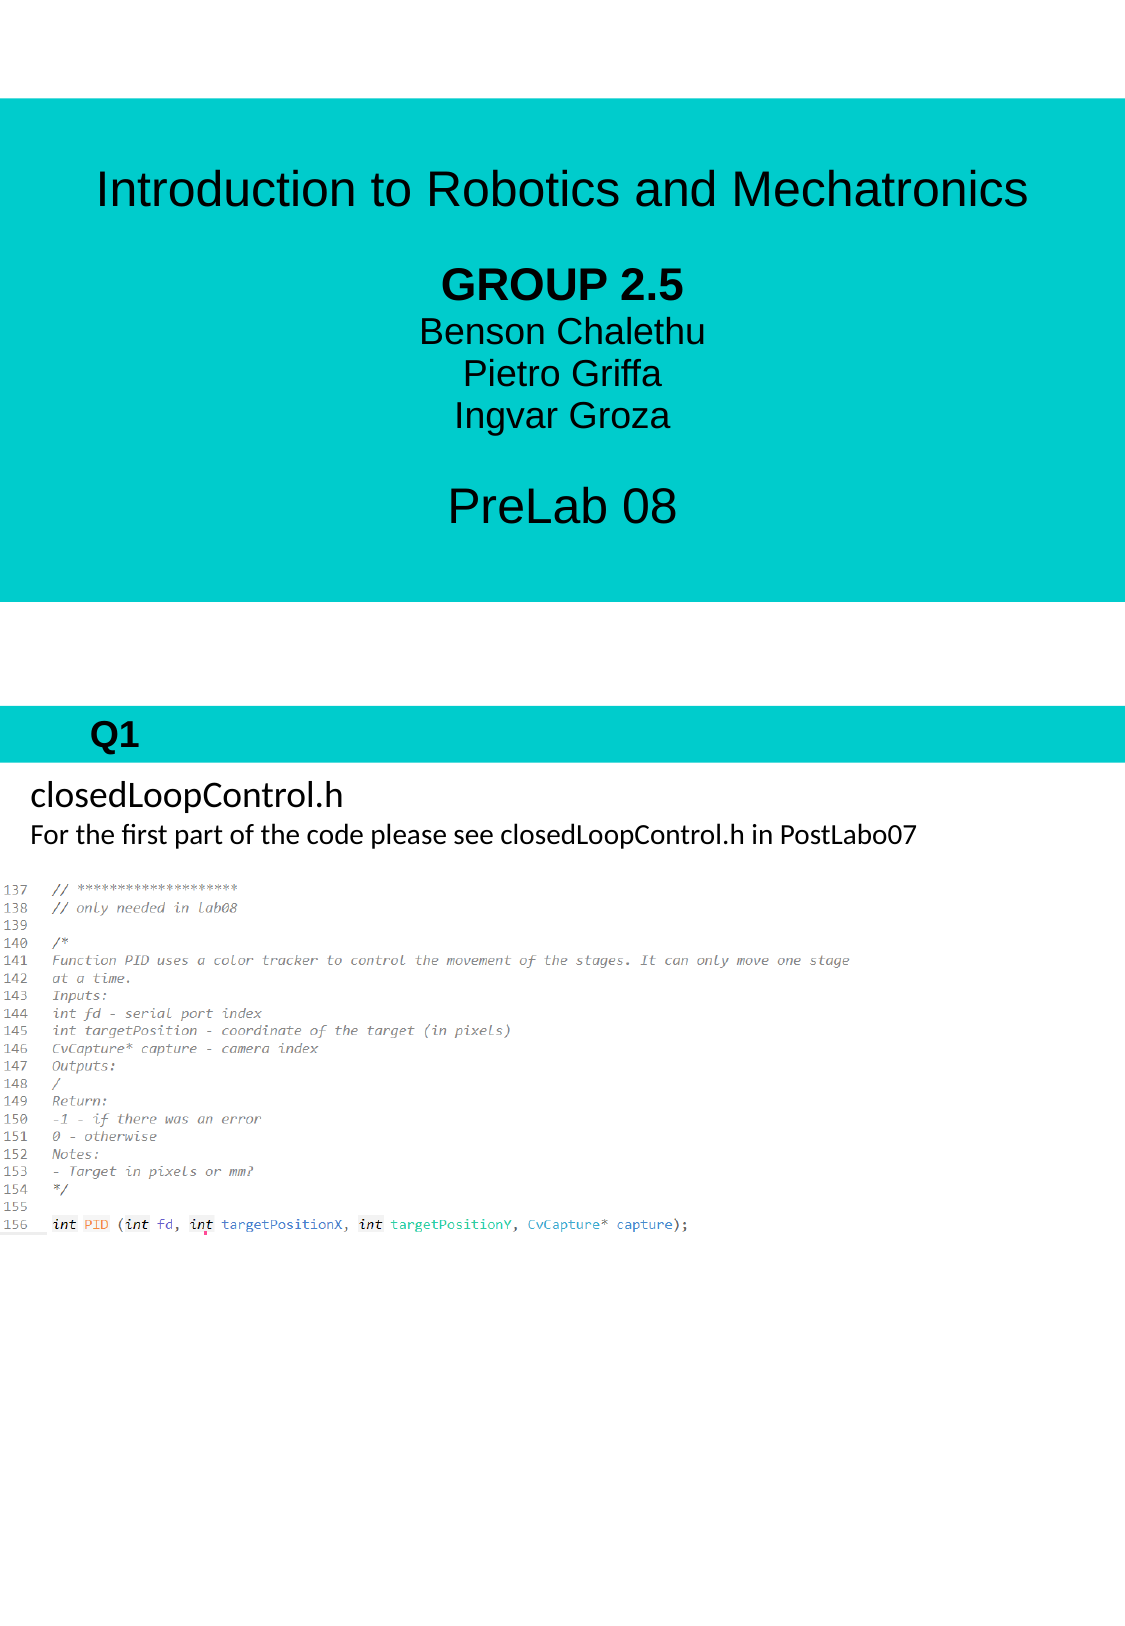

Introduction to Robotics and Mechatronics
GROUP 2.5
Benson Chalethu
Pietro Griffa
Ingvar Groza
PreLab 08
	Q1
closedLoopControl.h
For the first part of the code please see closedLoopControl.h in PostLabo07